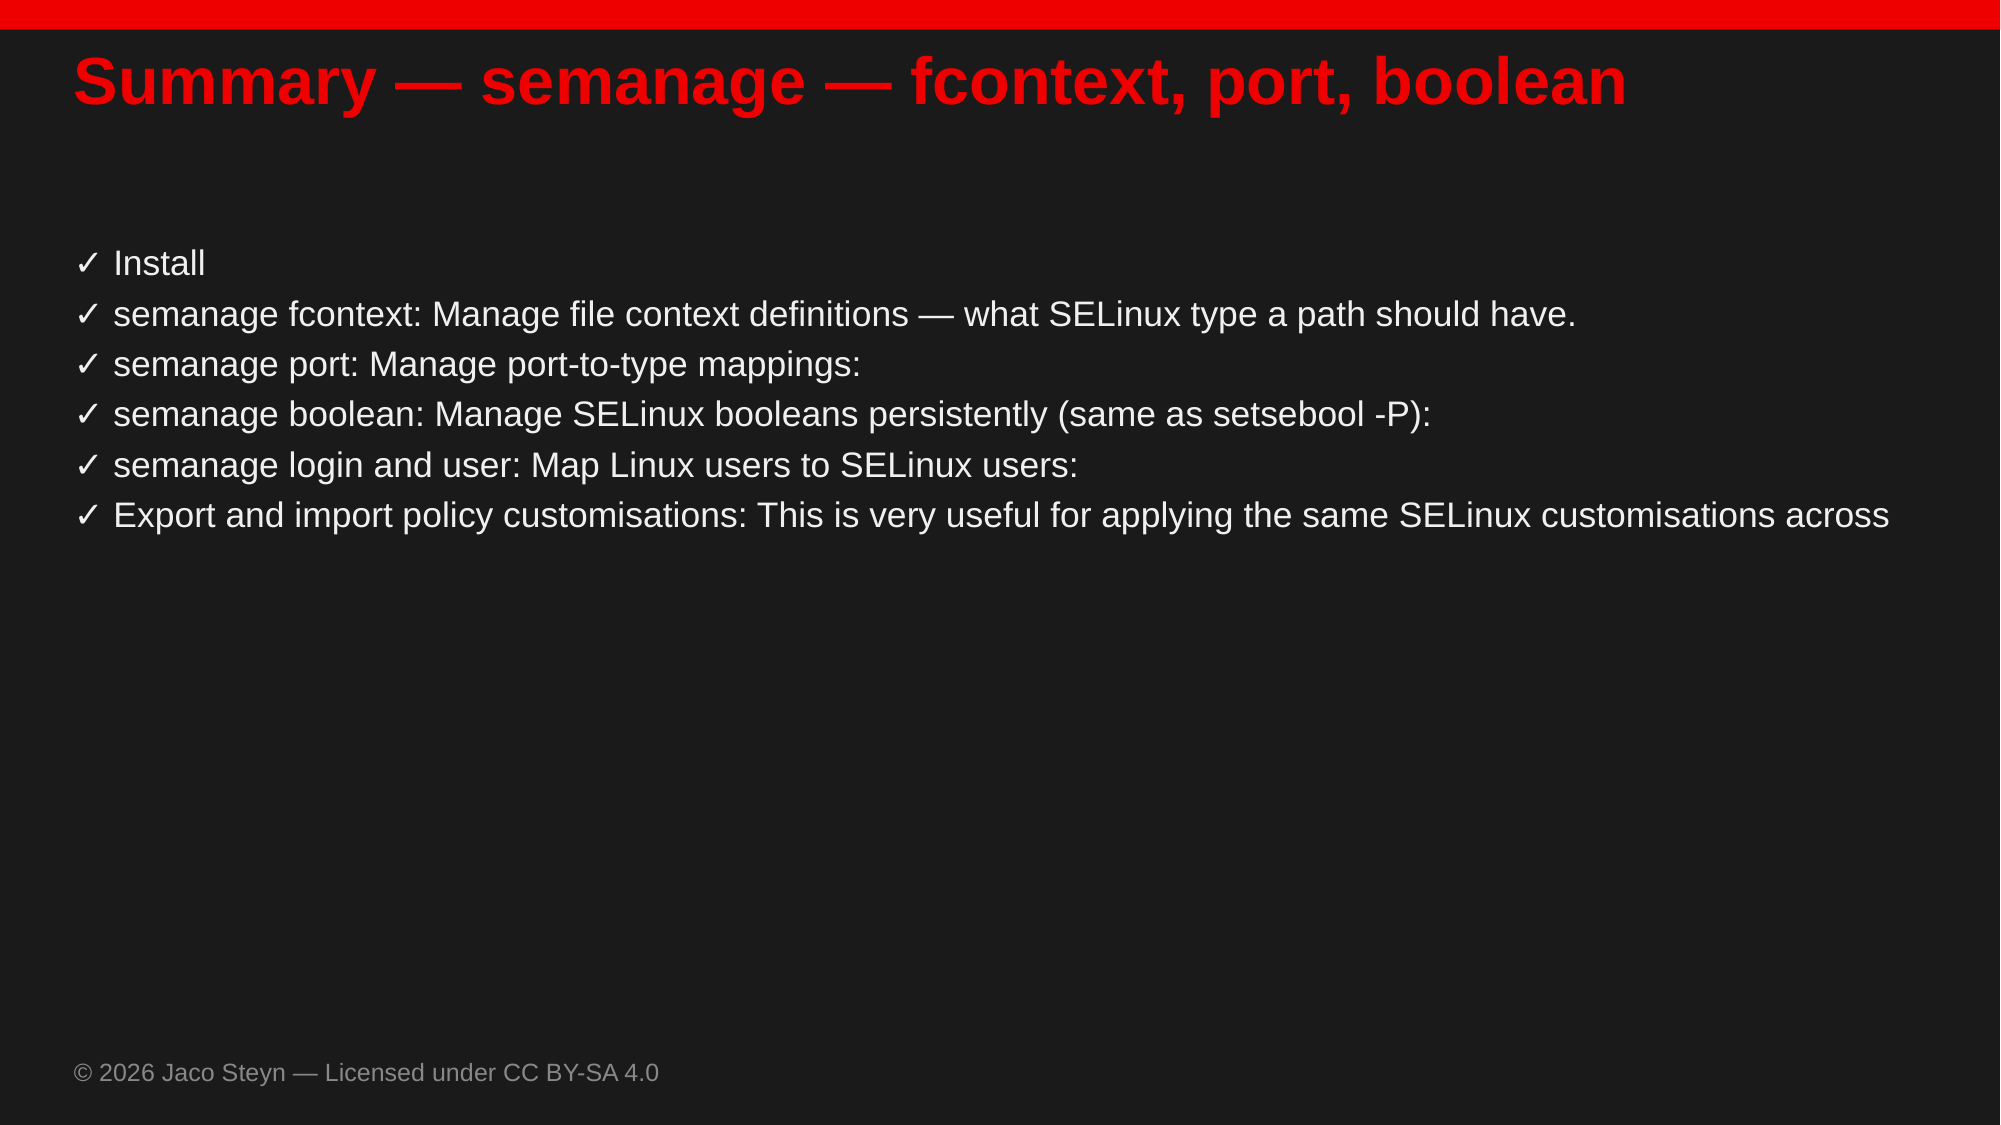

Summary — semanage — fcontext, port, boolean
✓ Install
✓ semanage fcontext: Manage file context definitions — what SELinux type a path should have.
✓ semanage port: Manage port-to-type mappings:
✓ semanage boolean: Manage SELinux booleans persistently (same as setsebool -P):
✓ semanage login and user: Map Linux users to SELinux users:
✓ Export and import policy customisations: This is very useful for applying the same SELinux customisations across
© 2026 Jaco Steyn — Licensed under CC BY-SA 4.0